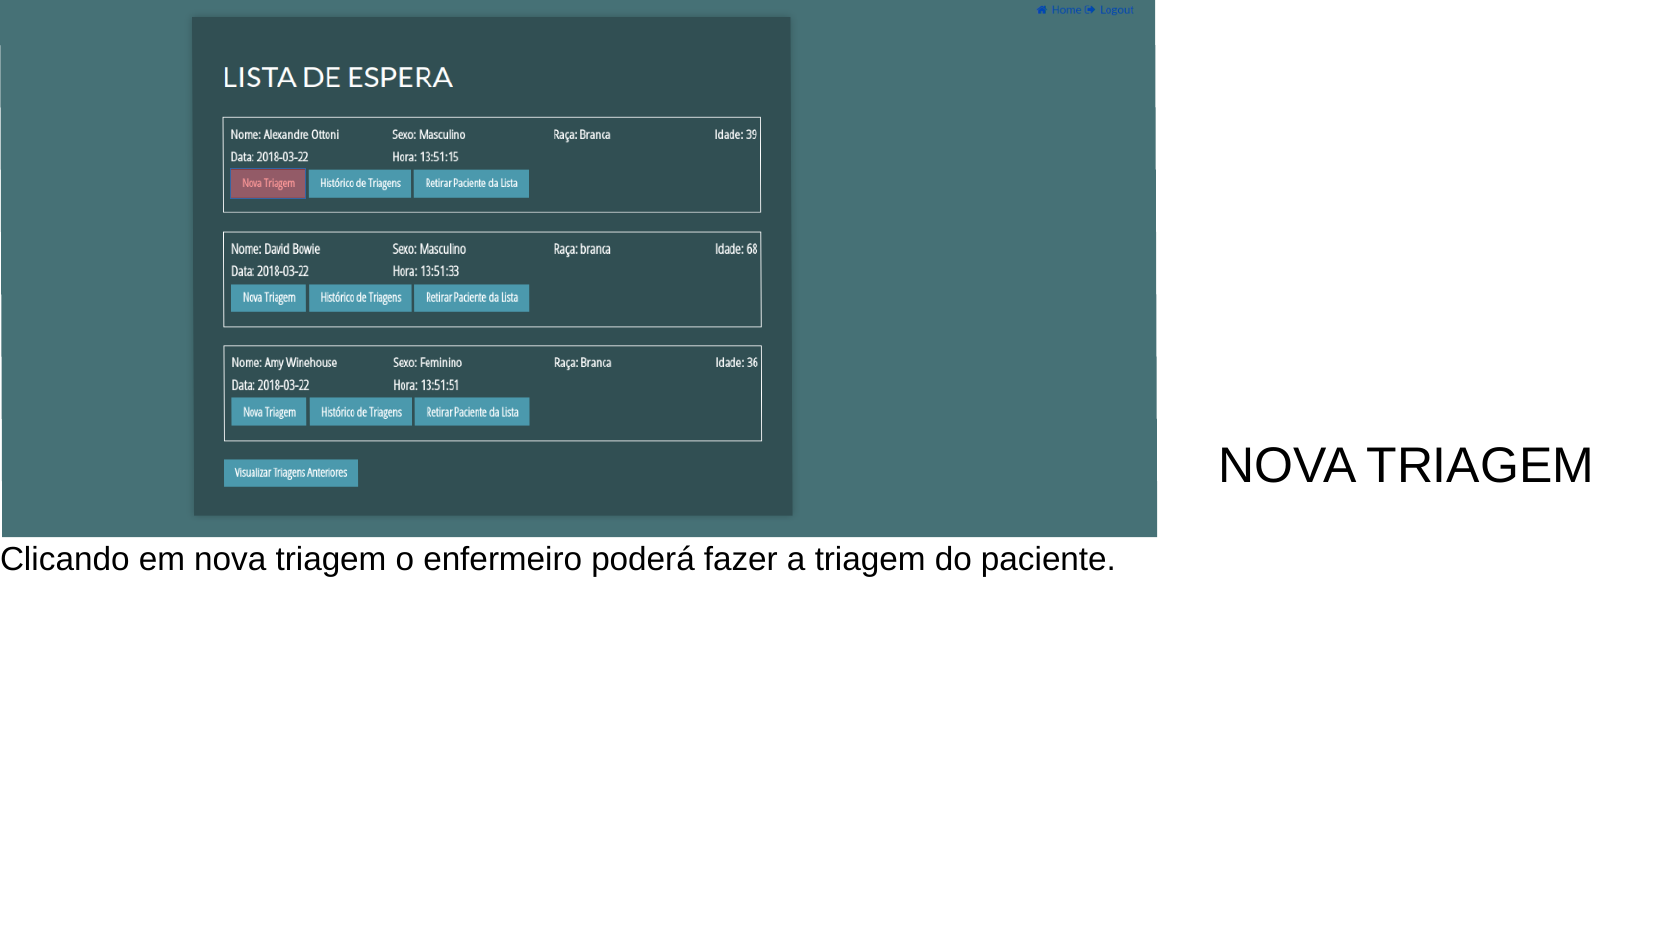

# NOVA TRIAGEM
Clicando em nova triagem o enfermeiro poderá fazer a triagem do paciente.